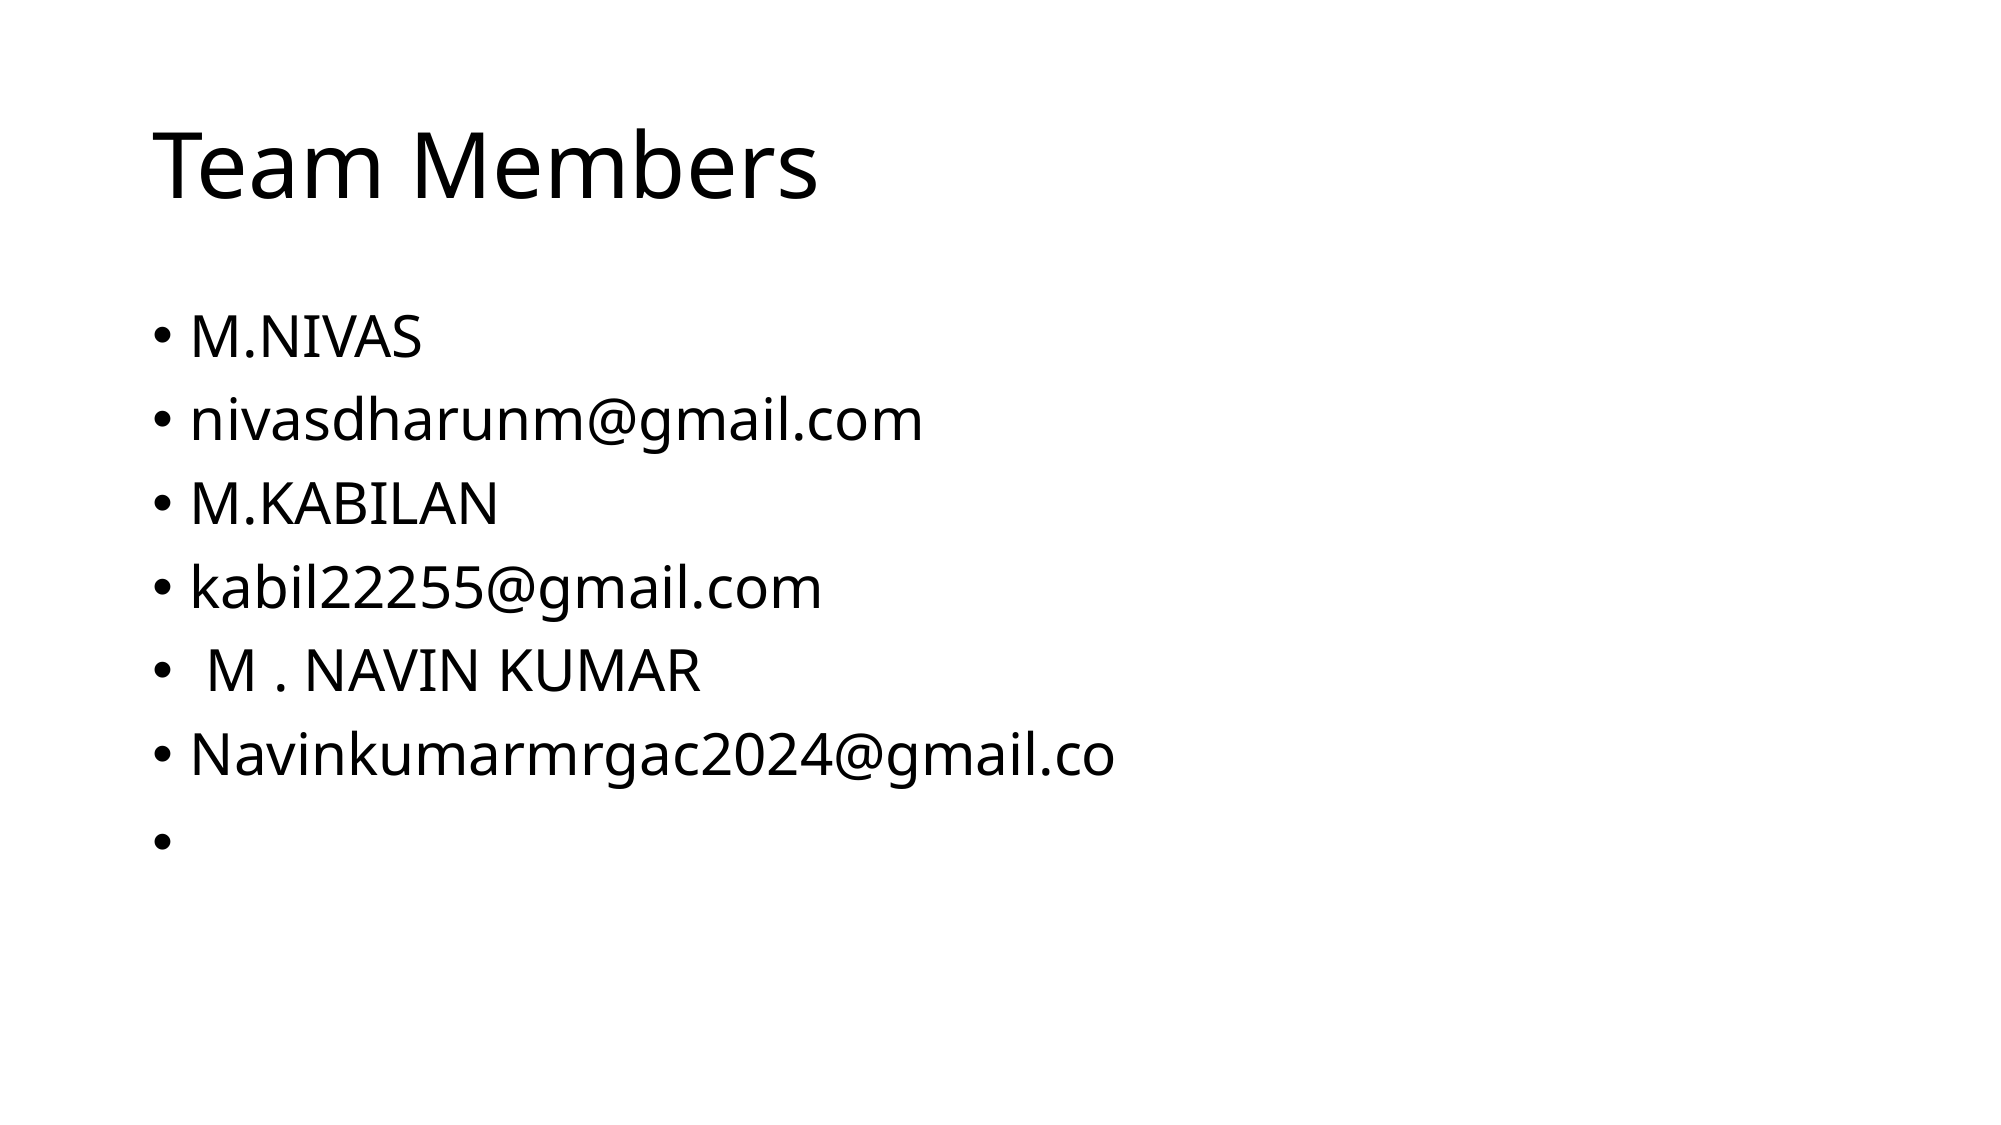

# Team Members
M.NIVAS
nivasdharunm@gmail.com
M.KABILAN
kabil22255@gmail.com
 M . NAVIN KUMAR
Navinkumarmrgac2024@gmail.co